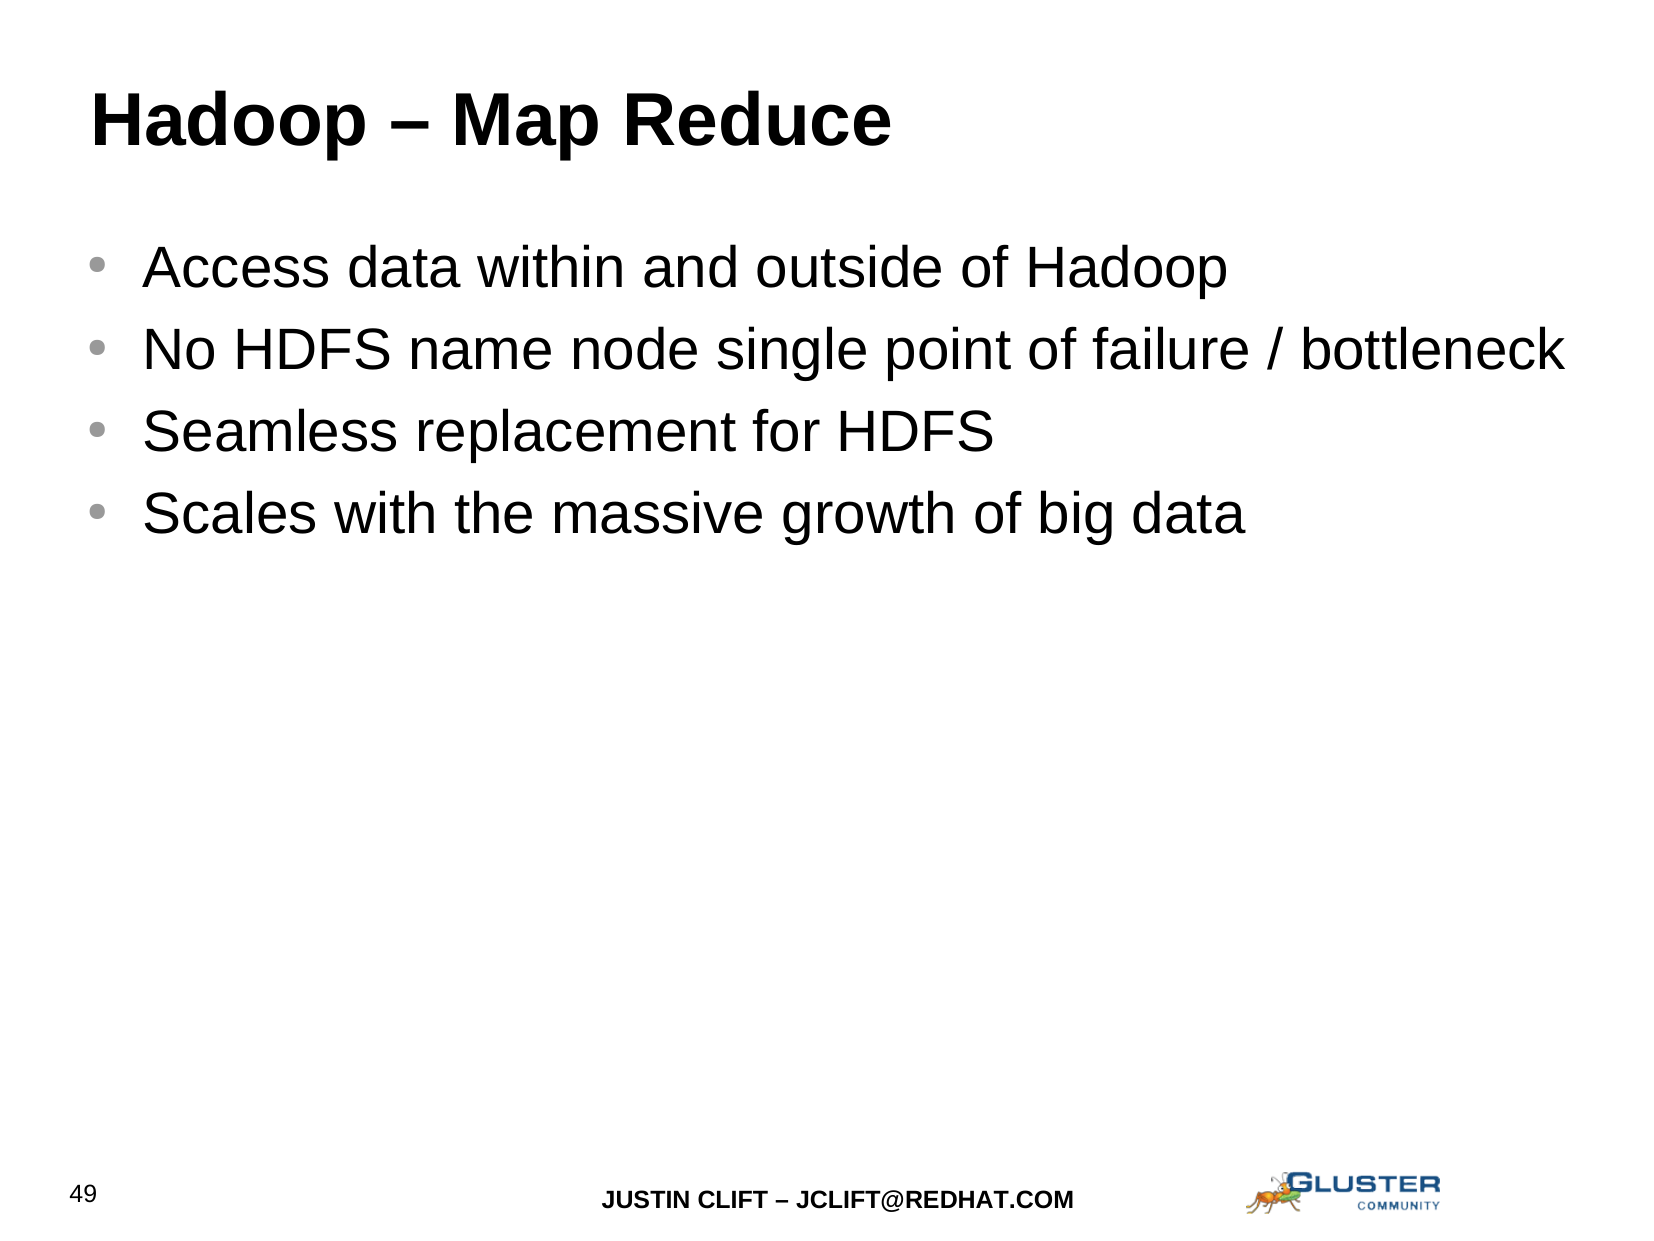

# Hadoop – Map Reduce
Access data within and outside of Hadoop
No HDFS name node single point of failure / bottleneck
Seamless replacement for HDFS
Scales with the massive growth of big data